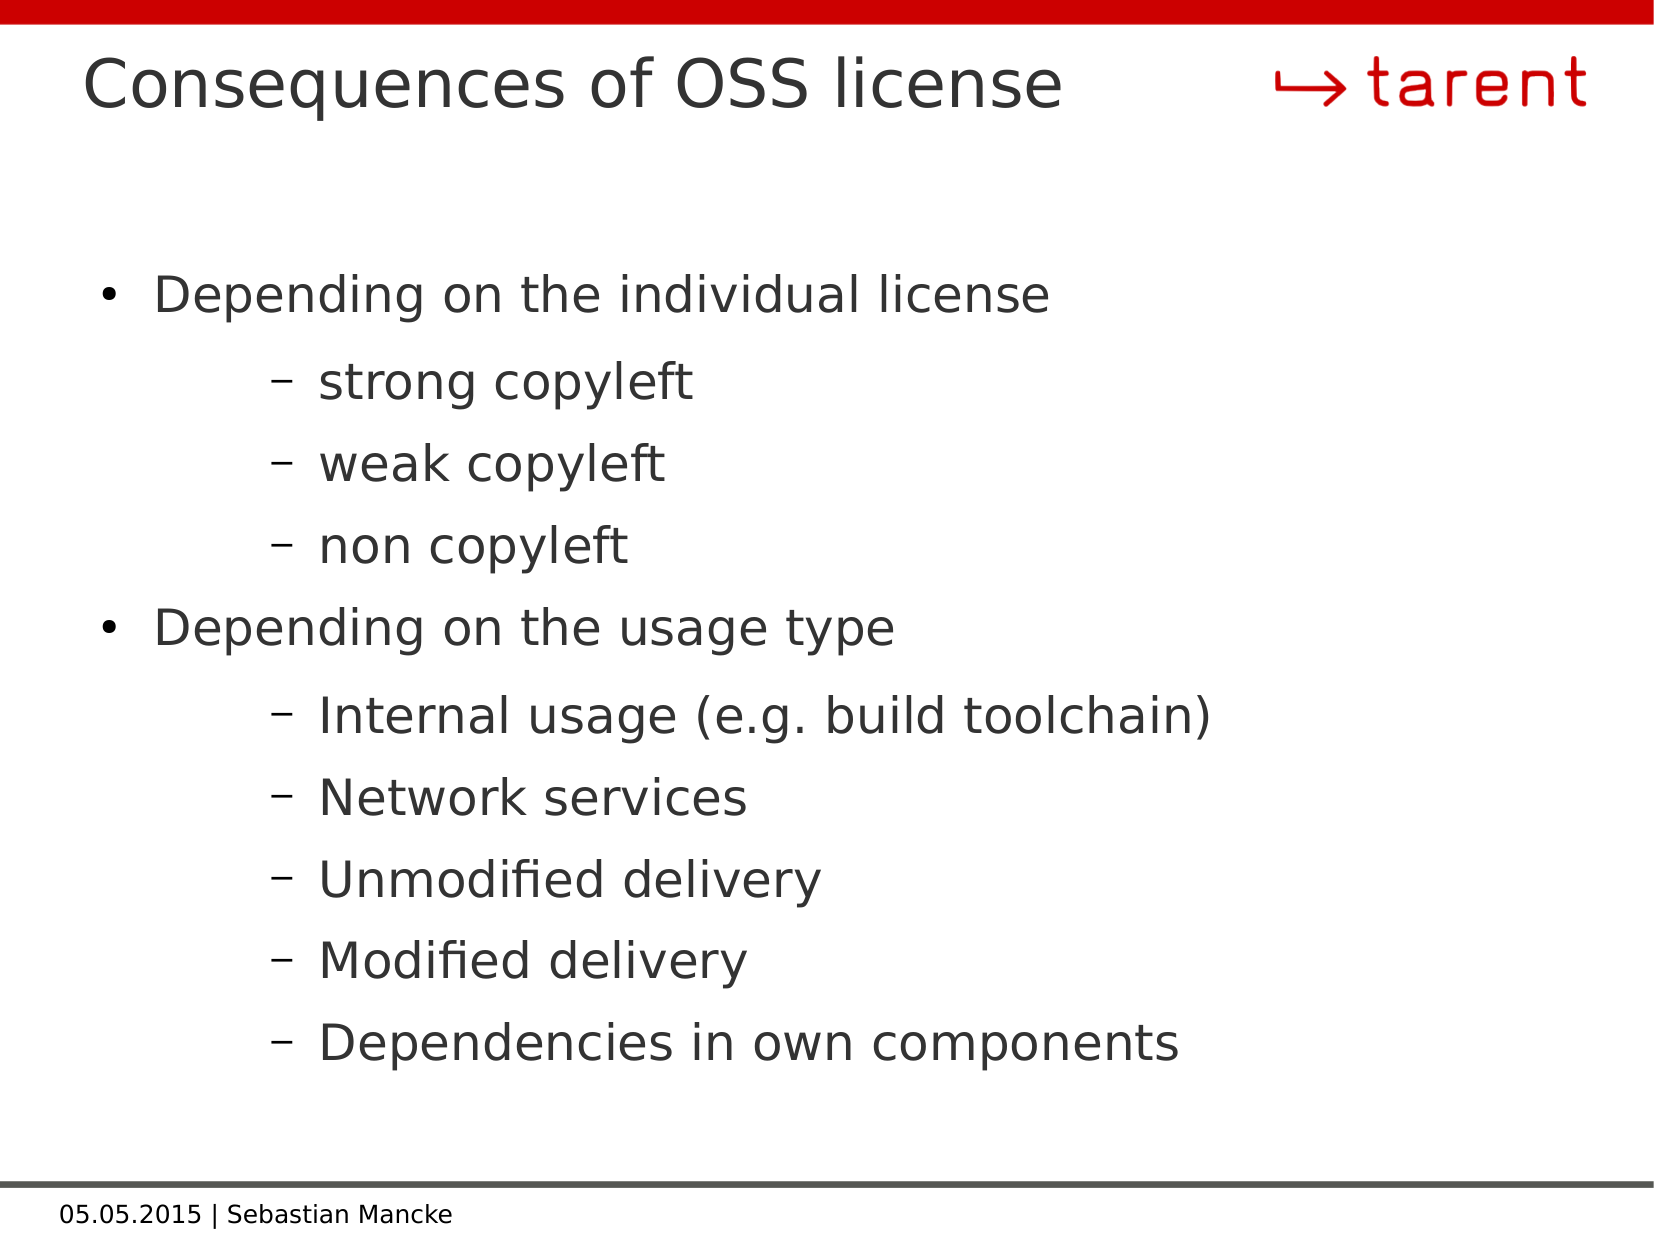

# Consequences of OSS license
Depending on the individual license
strong copyleft
weak copyleft
non copyleft
Depending on the usage type
Internal usage (e.g. build toolchain)
Network services
Unmodified delivery
Modified delivery
Dependencies in own components